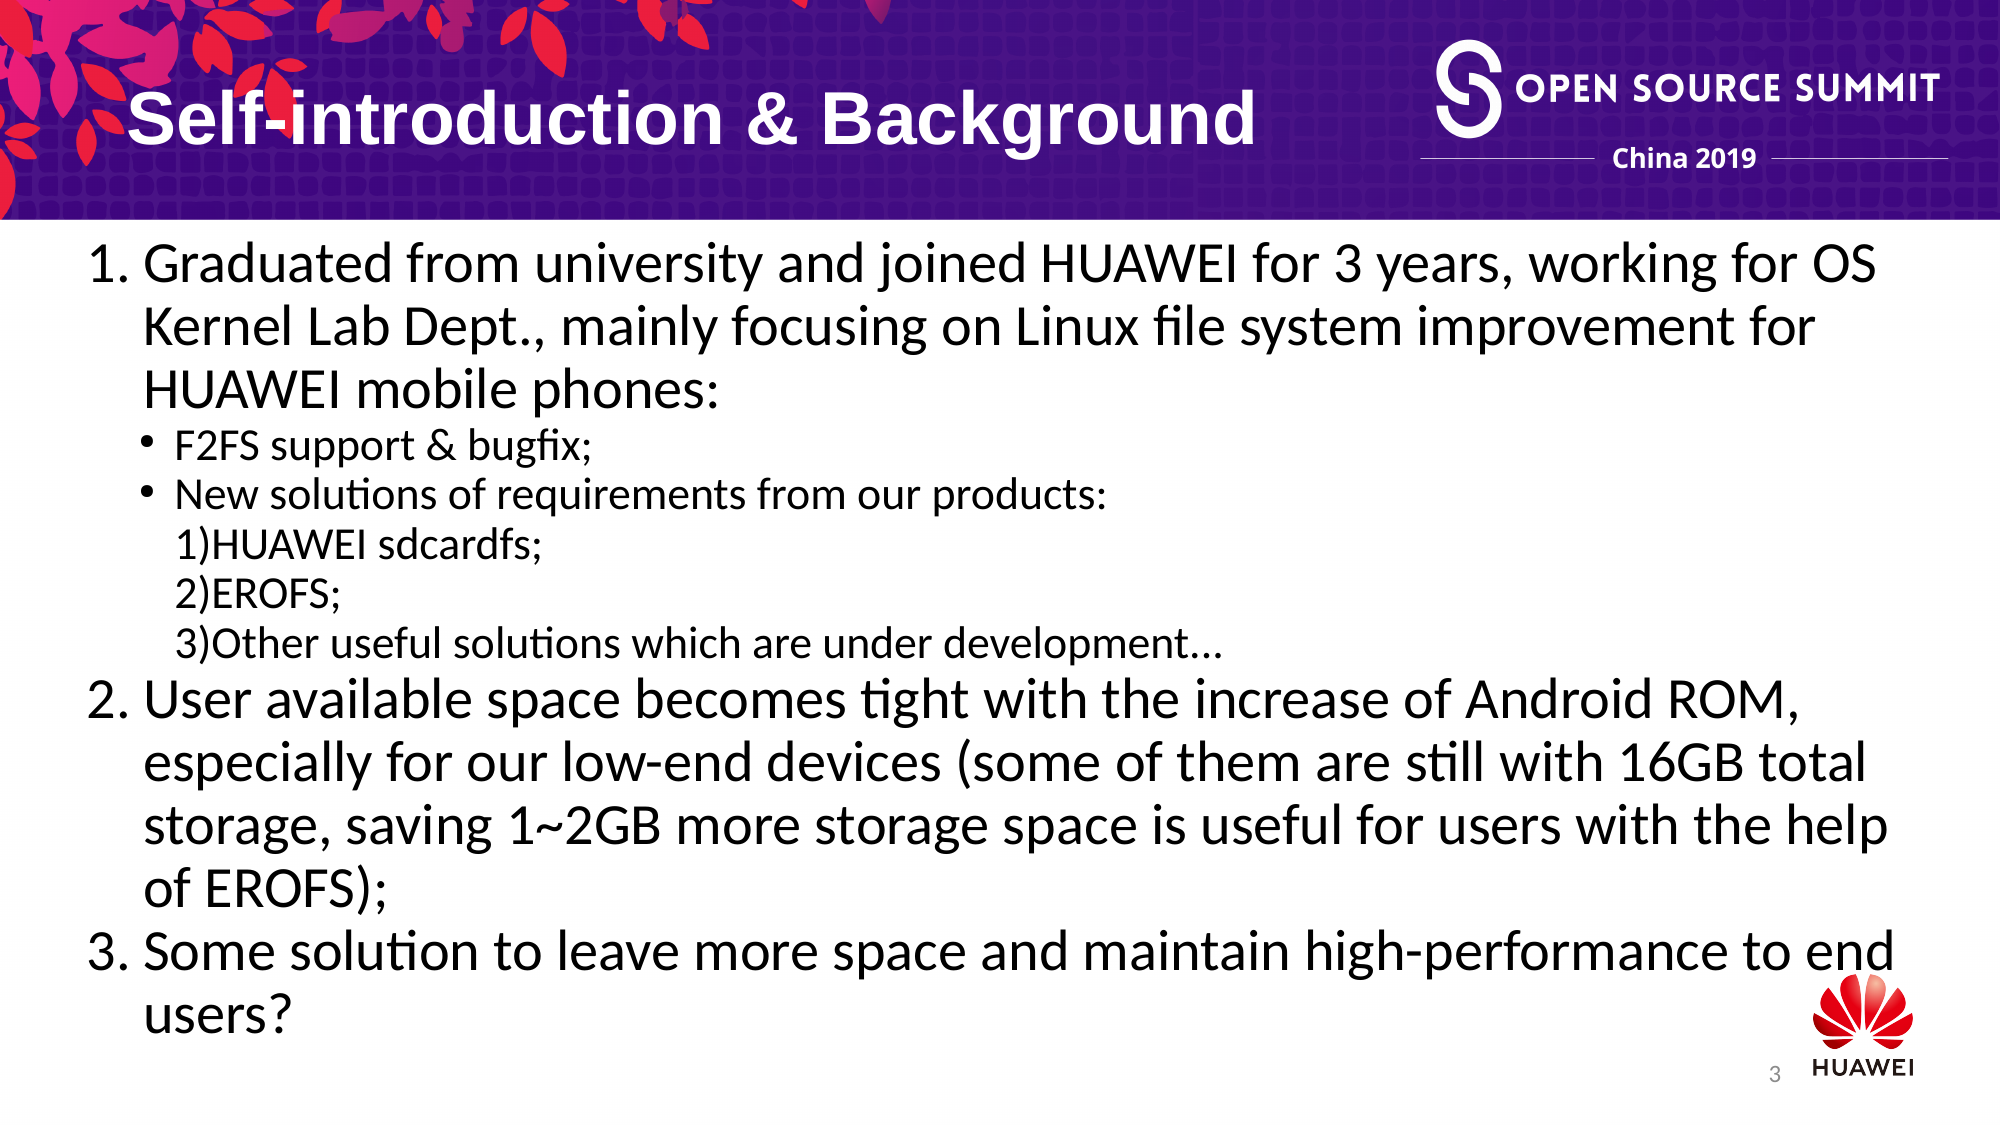

Self-introduction & Background
Graduated from university and joined HUAWEI for 3 years, working for OS Kernel Lab Dept., mainly focusing on Linux file system improvement for HUAWEI mobile phones:
F2FS support & bugfix;
New solutions of requirements from our products:
HUAWEI sdcardfs;
EROFS;
Other useful solutions which are under development...
User available space becomes tight with the increase of Android ROM, especially for our low-end devices (some of them are still with 16GB total storage, saving 1~2GB more storage space is useful for users with the help of EROFS);
Some solution to leave more space and maintain high-performance to end users?